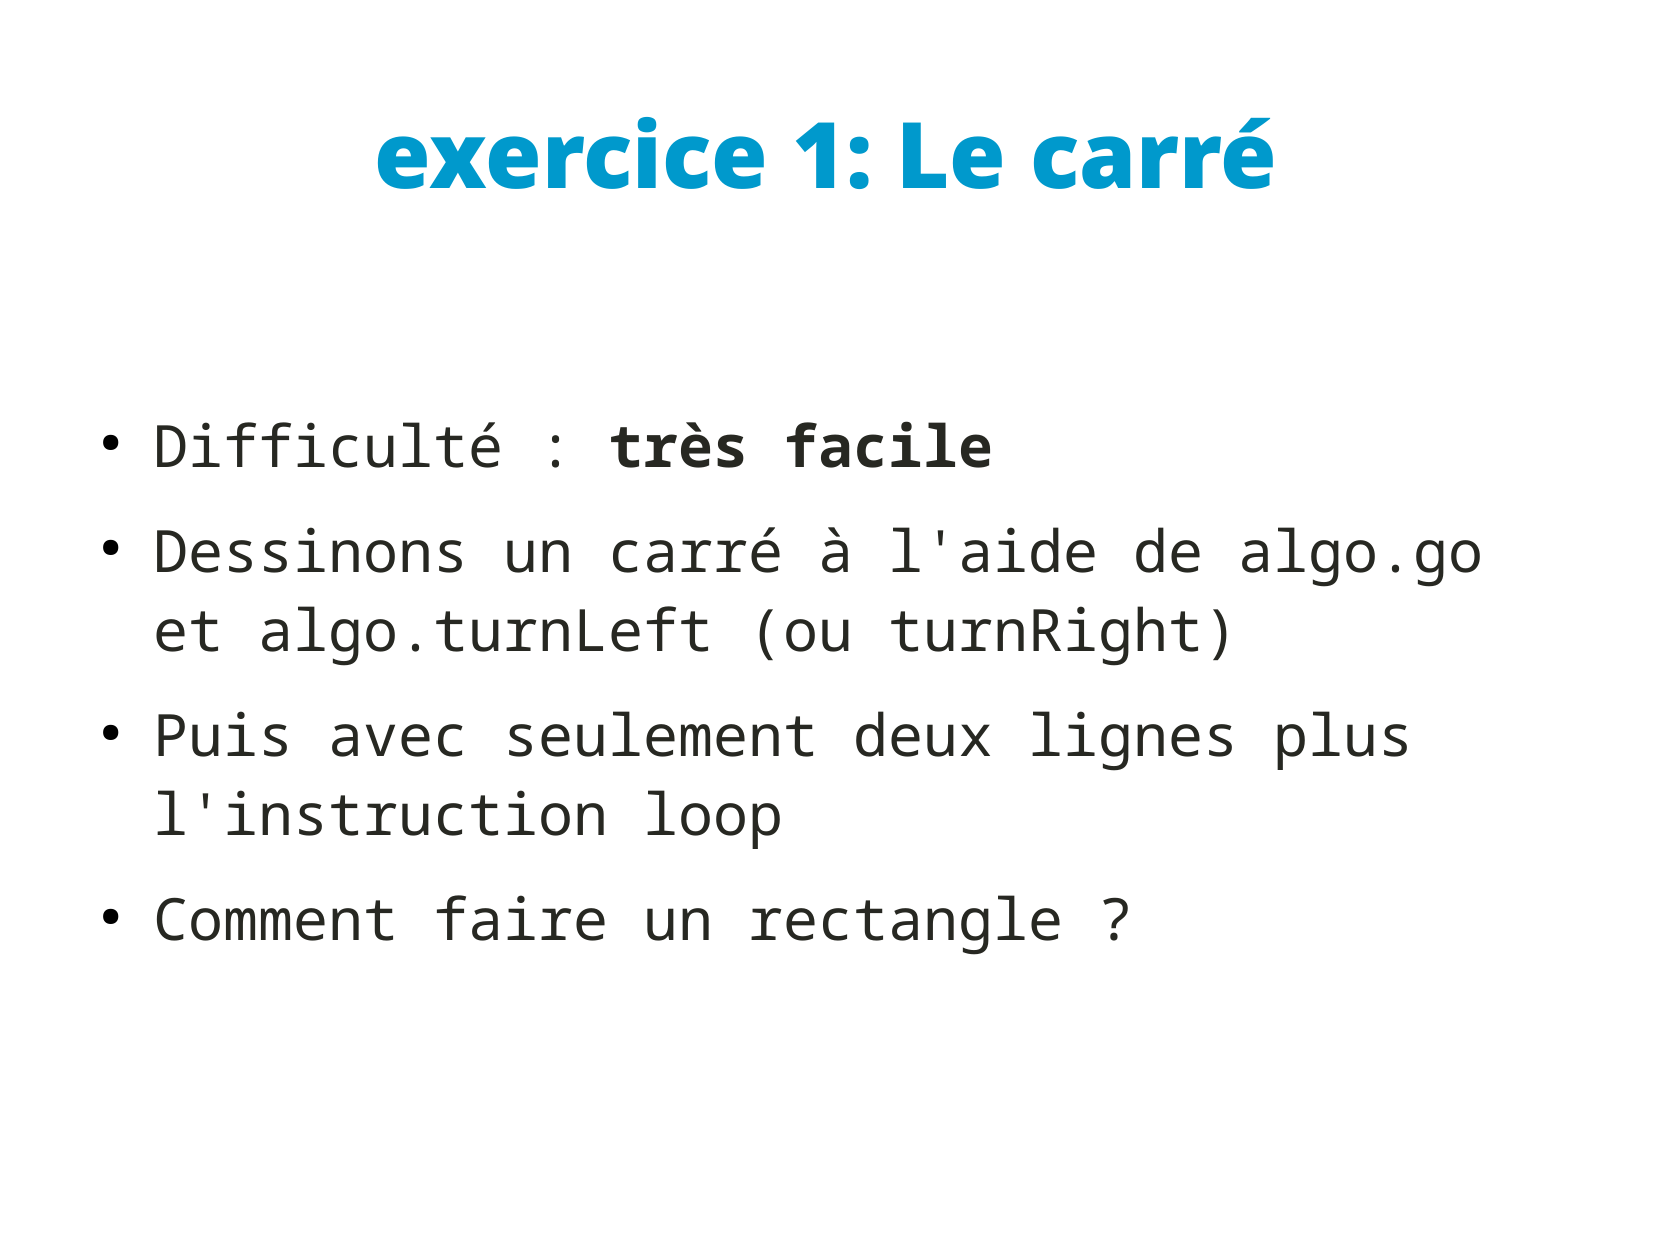

# exercice 1: Le carré
Difficulté : très facile
Dessinons un carré à l'aide de algo.go et algo.turnLeft (ou turnRight)
Puis avec seulement deux lignes plus l'instruction loop
Comment faire un rectangle ?